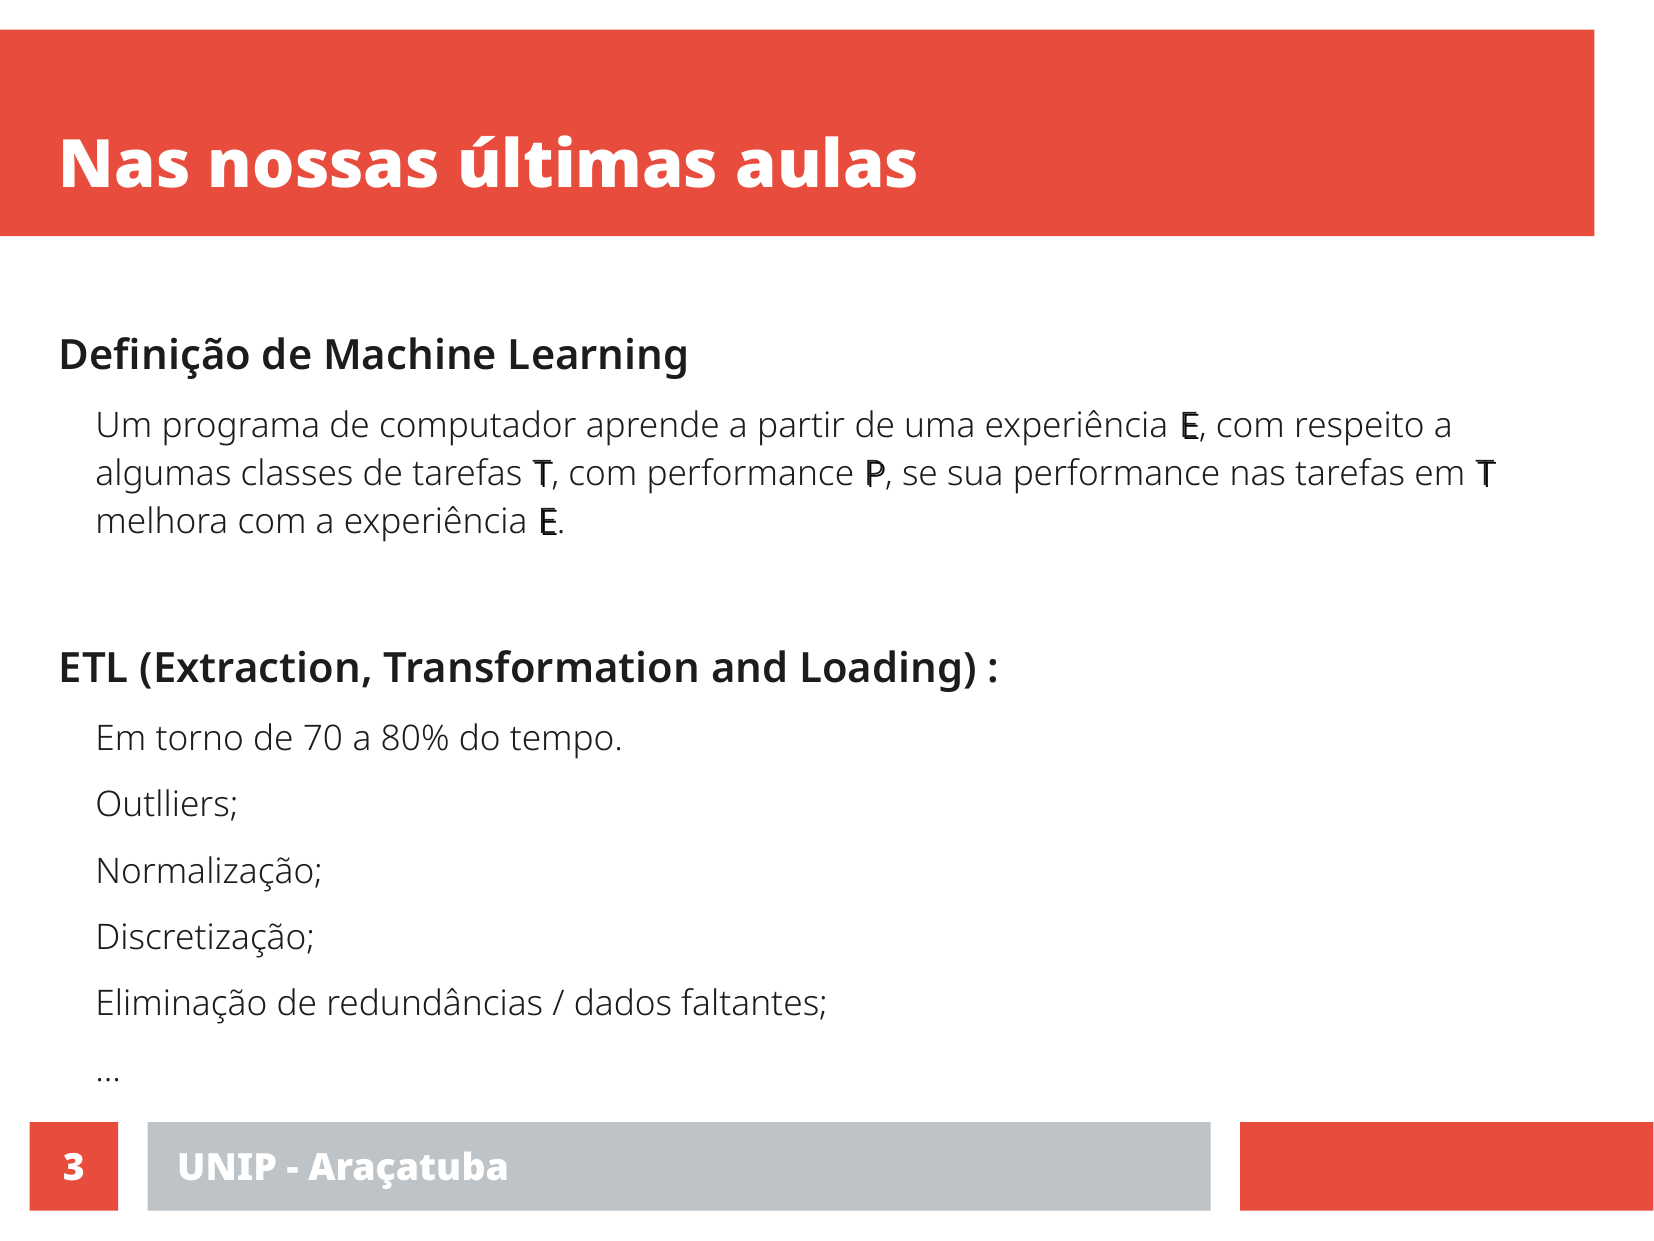

# Nas nossas últimas aulas
Definição de Machine Learning
Um programa de computador aprende a partir de uma experiência E, com respeito a algumas classes de tarefas T, com performance P, se sua performance nas tarefas em T melhora com a experiência E.
ETL (Extraction, Transformation and Loading) :
Em torno de 70 a 80% do tempo.
Outlliers;
Normalização;
Discretização;
Eliminação de redundâncias / dados faltantes;
...
3
UNIP - Araçatuba